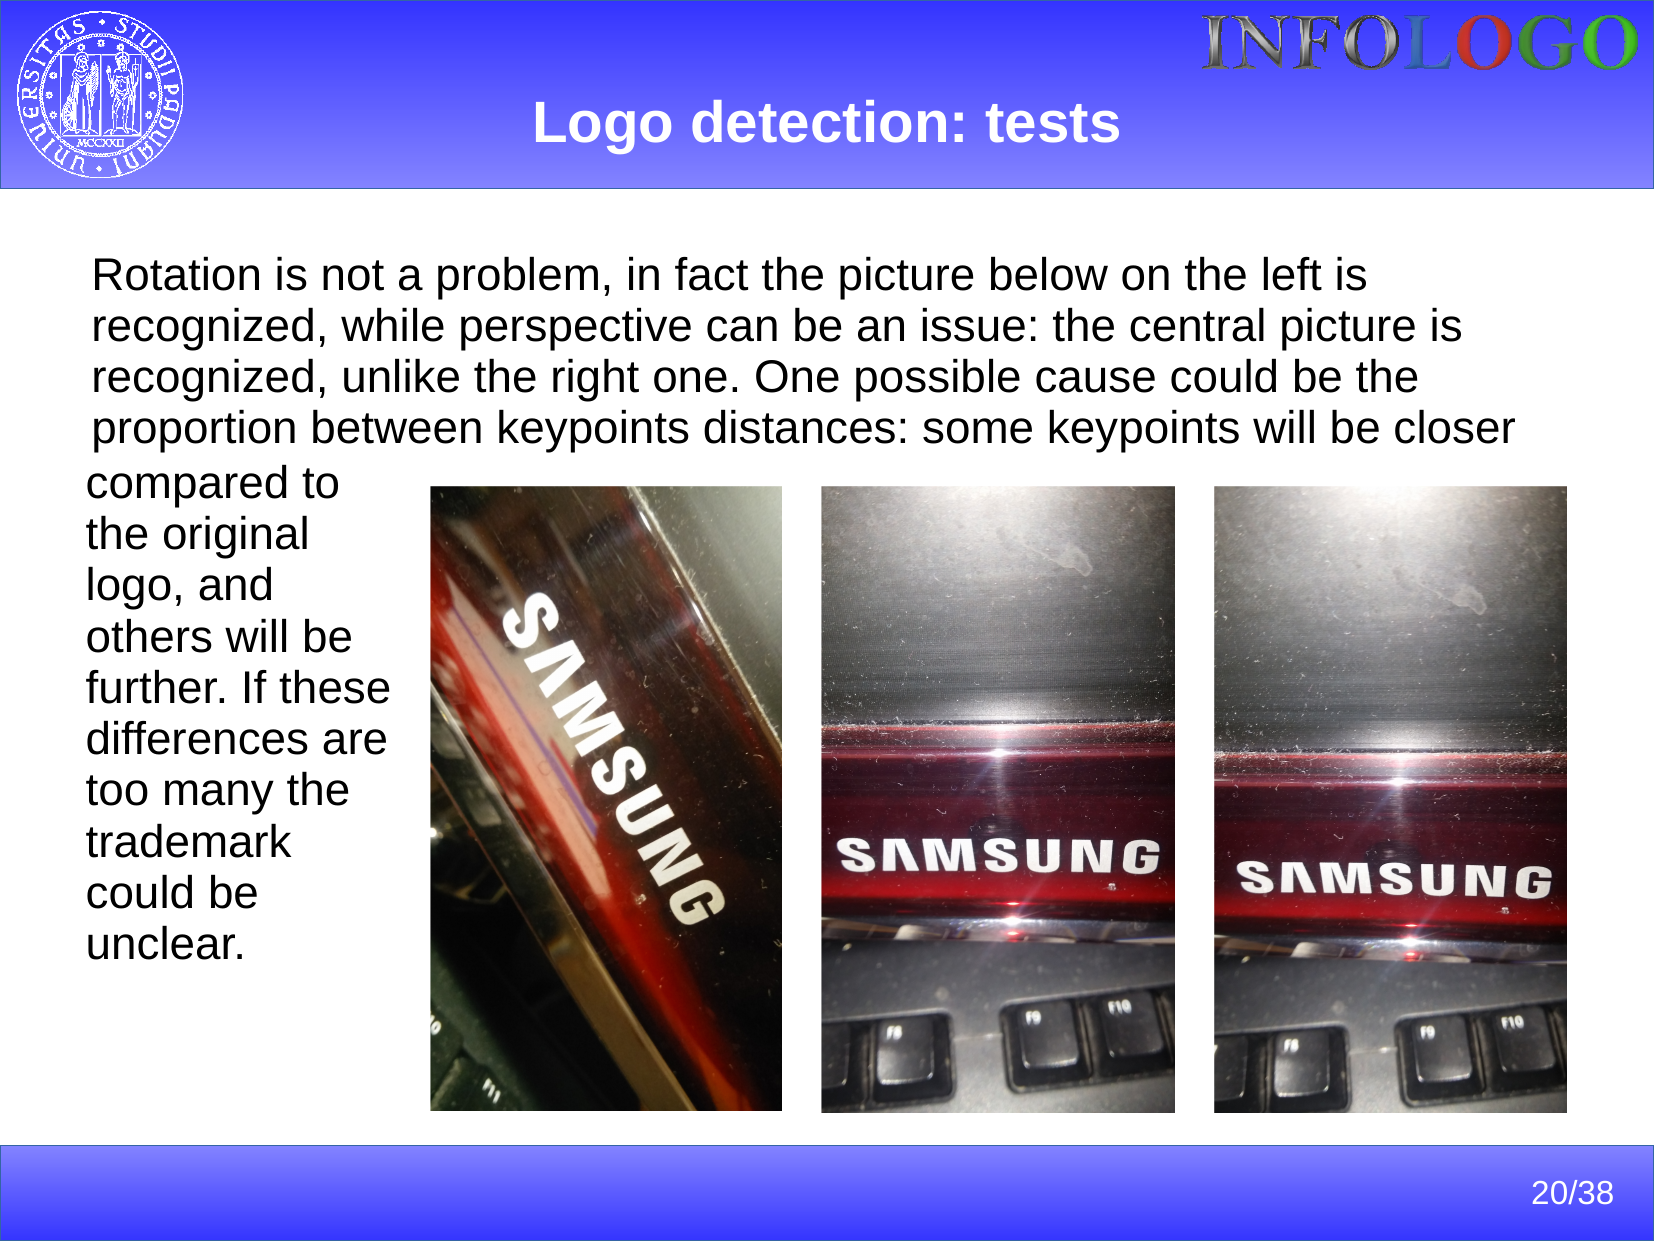

Logo detection: tests
Rotation is not a problem, in fact the picture below on the left is recognized, while perspective can be an issue: the central picture is recognized, unlike the right one. One possible cause could be the proportion between keypoints distances: some keypoints will be closer
compared to the original logo, and others will be further. If these differences are too many the trademark could be unclear.
20/38